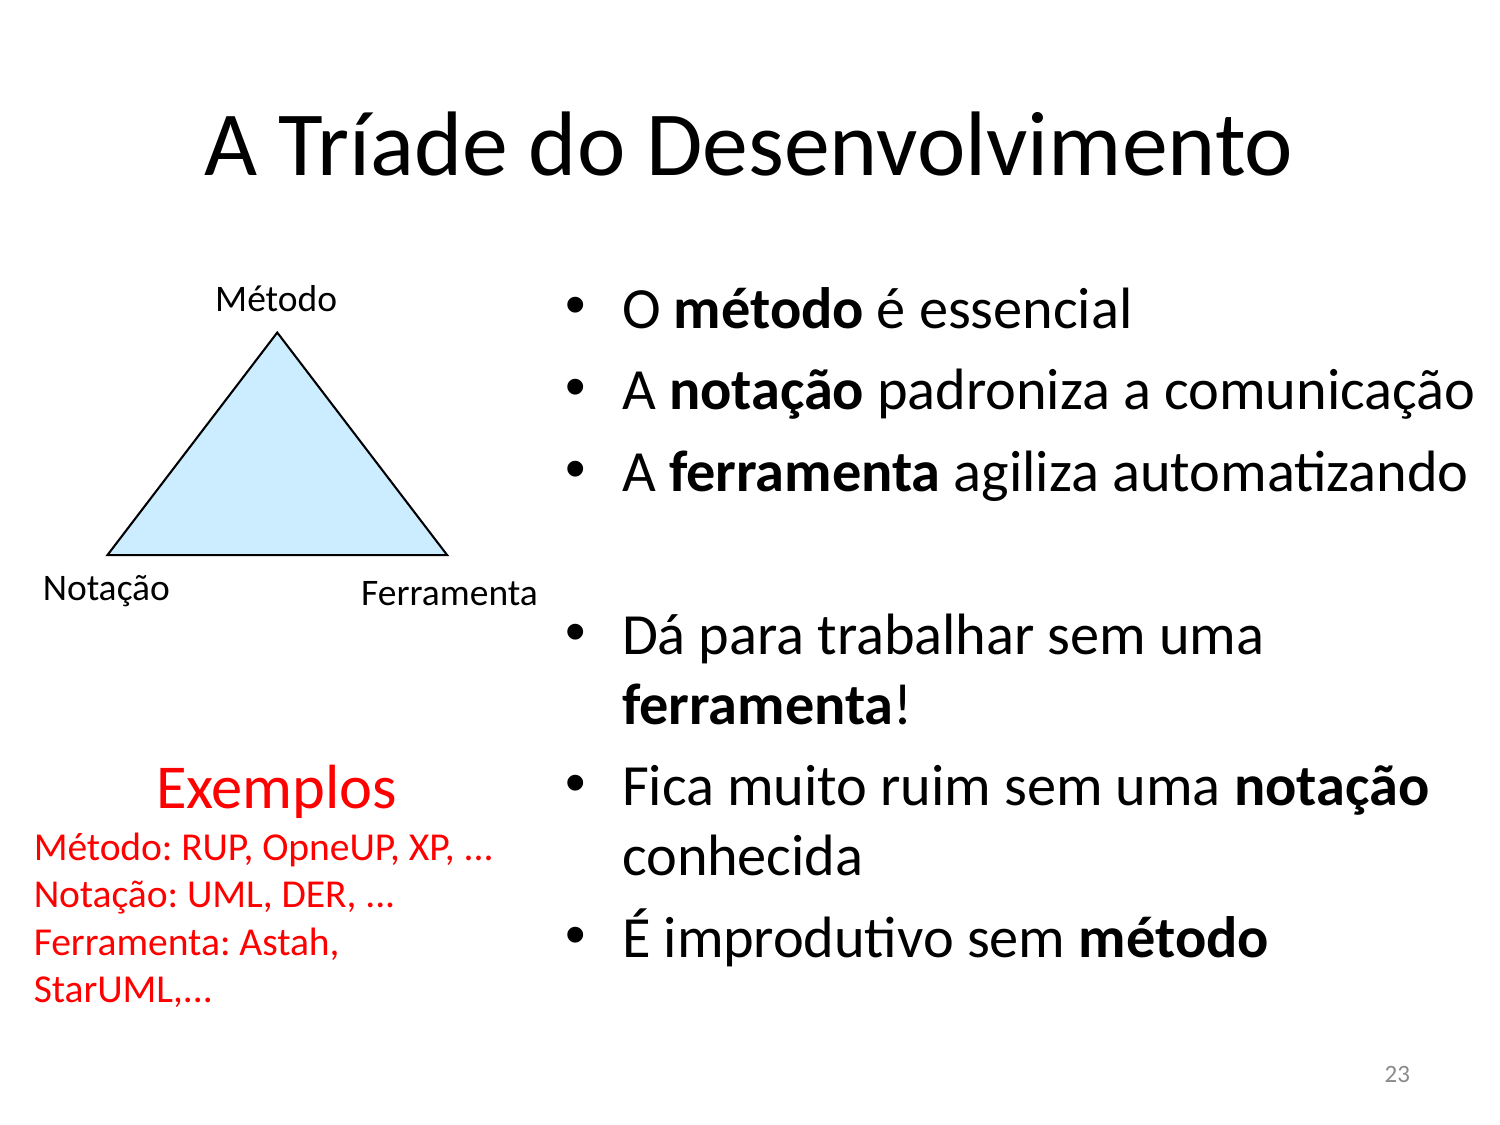

# A Tríade do Desenvolvimento
O método é essencial
A notação padroniza a comunicação
A ferramenta agiliza automatizando
Dá para trabalhar sem uma ferramenta!
Fica muito ruim sem uma notação conhecida
É improdutivo sem método
Método
Notação
Ferramenta
Exemplos
Método: RUP, OpneUP, XP, ...
Notação: UML, DER, ...
Ferramenta: Astah, StarUML,...